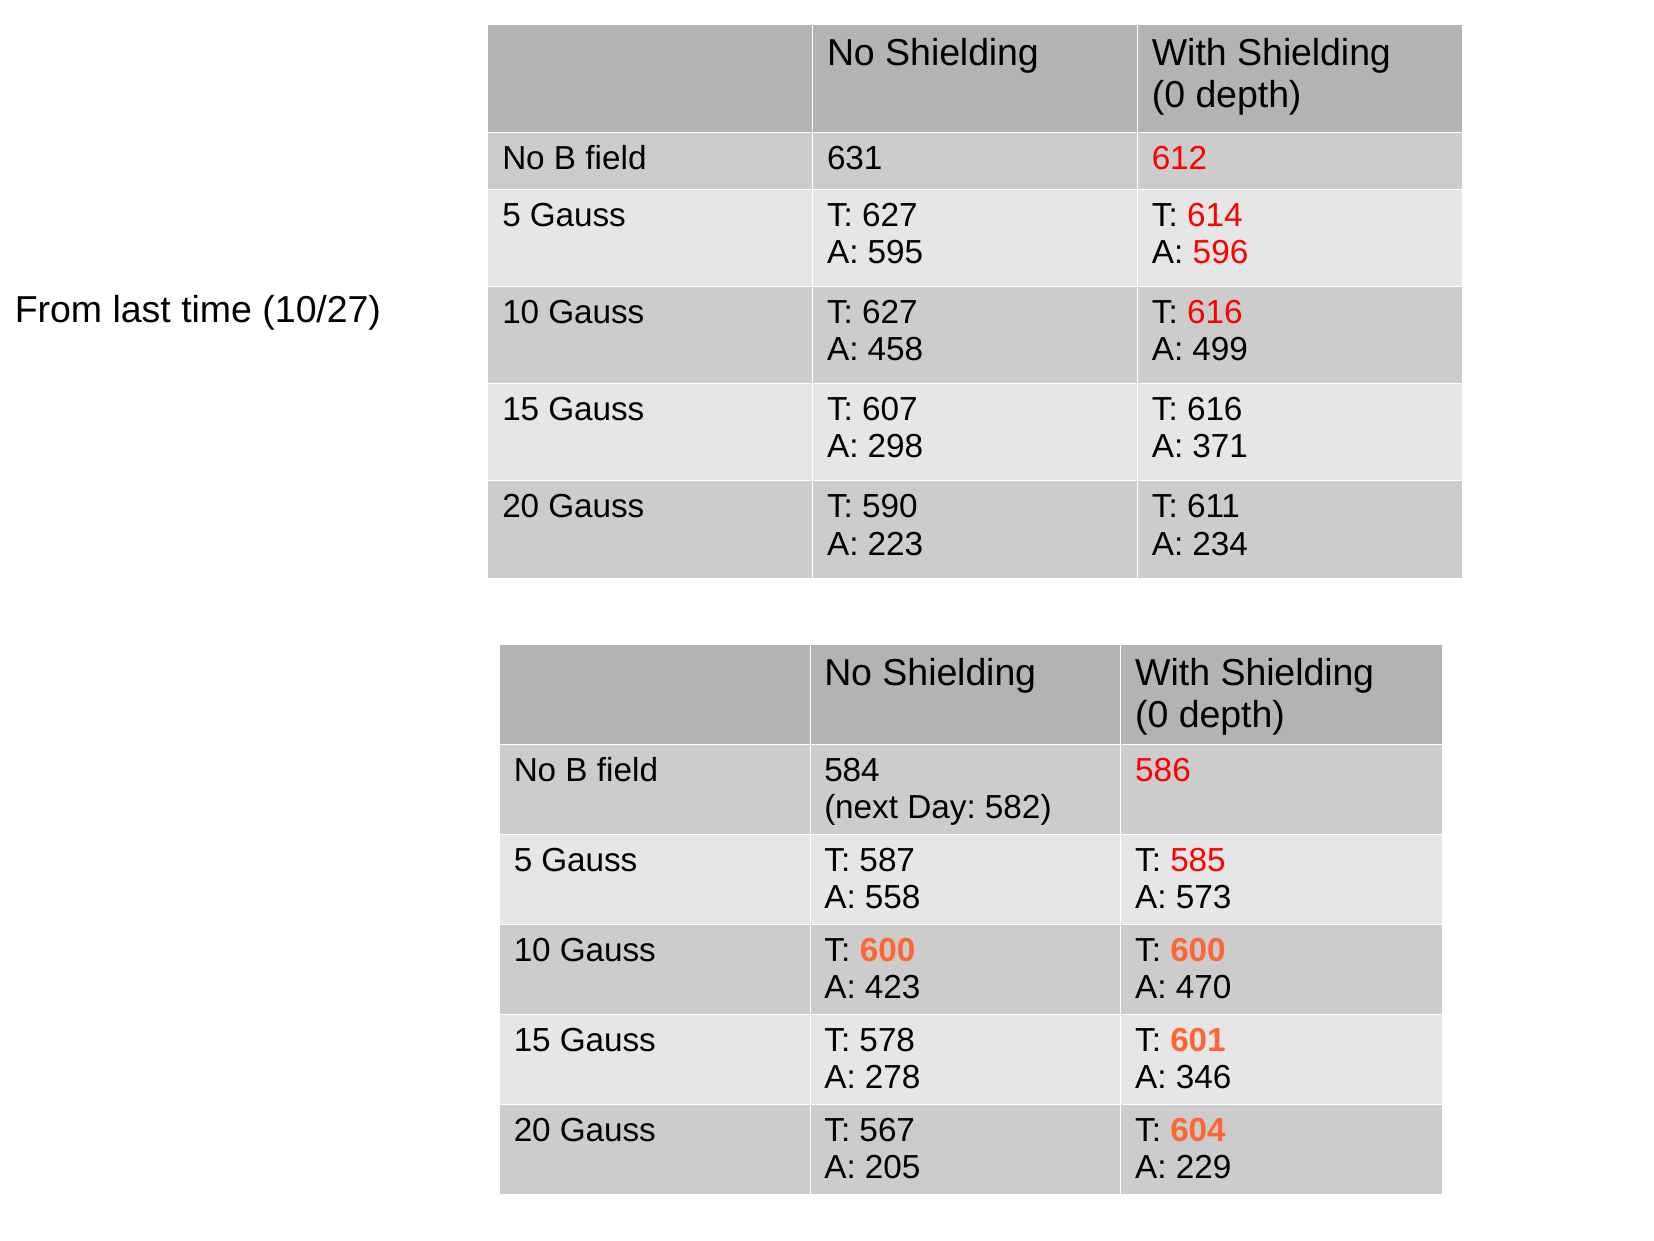

| | No Shielding | With Shielding (0 depth) |
| --- | --- | --- |
| No B field | 631 | 612 |
| 5 Gauss | T: 627 A: 595 | T: 614 A: 596 |
| 10 Gauss | T: 627 A: 458 | T: 616 A: 499 |
| 15 Gauss | T: 607 A: 298 | T: 616 A: 371 |
| 20 Gauss | T: 590 A: 223 | T: 611 A: 234 |
From last time (10/27)
| | No Shielding | With Shielding (0 depth) |
| --- | --- | --- |
| No B field | 584 (next Day: 582) | 586 |
| 5 Gauss | T: 587 A: 558 | T: 585 A: 573 |
| 10 Gauss | T: 600 A: 423 | T: 600 A: 470 |
| 15 Gauss | T: 578 A: 278 | T: 601 A: 346 |
| 20 Gauss | T: 567 A: 205 | T: 604 A: 229 |